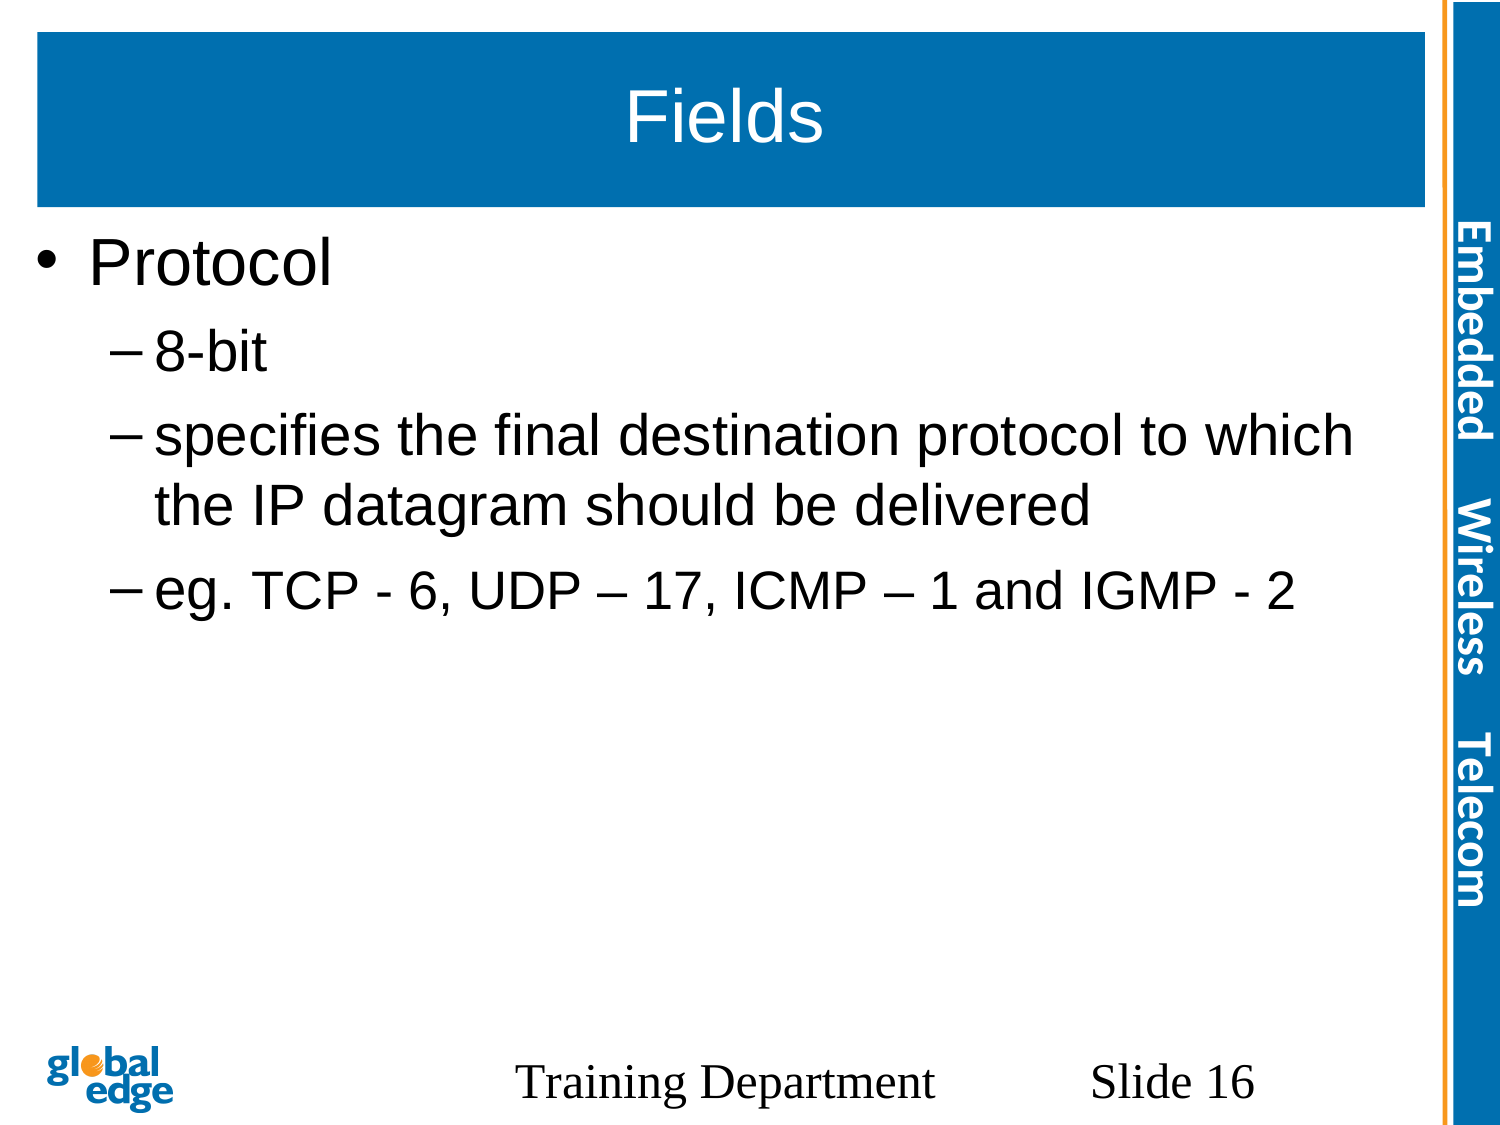

# Fields
Protocol
8-bit
specifies the final destination protocol to which the IP datagram should be delivered
eg. TCP - 6, UDP – 17, ICMP – 1 and IGMP - 2
16